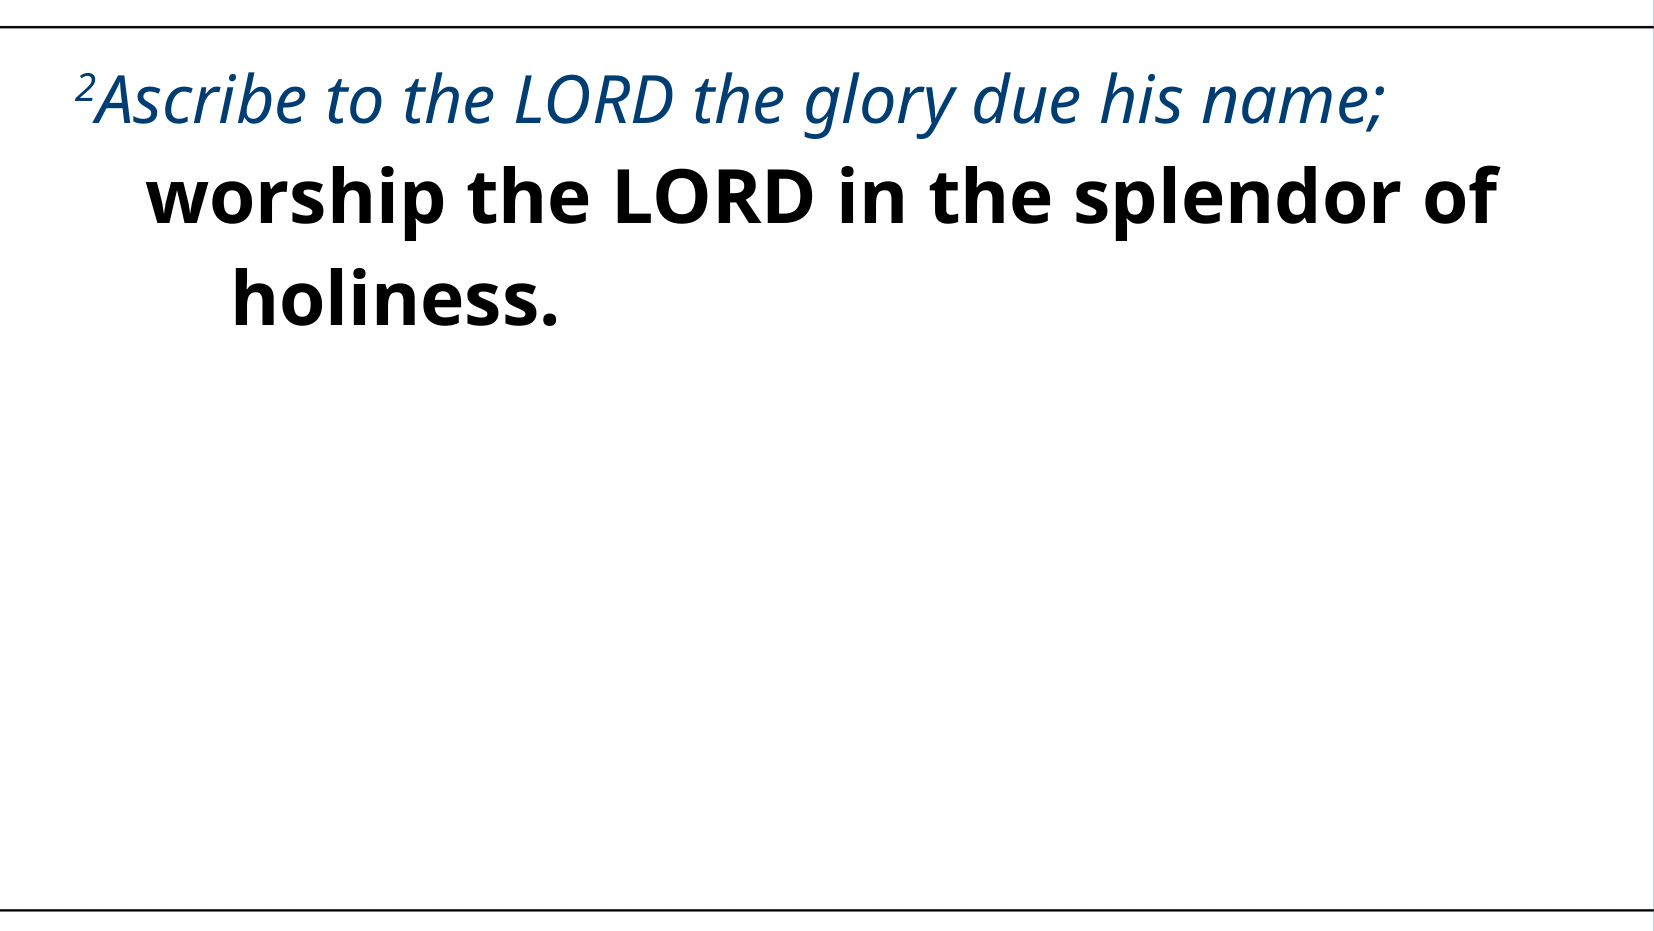

2Ascribe to the LORD the glory due his name;
 worship the LORD in the splendor of
 holiness.